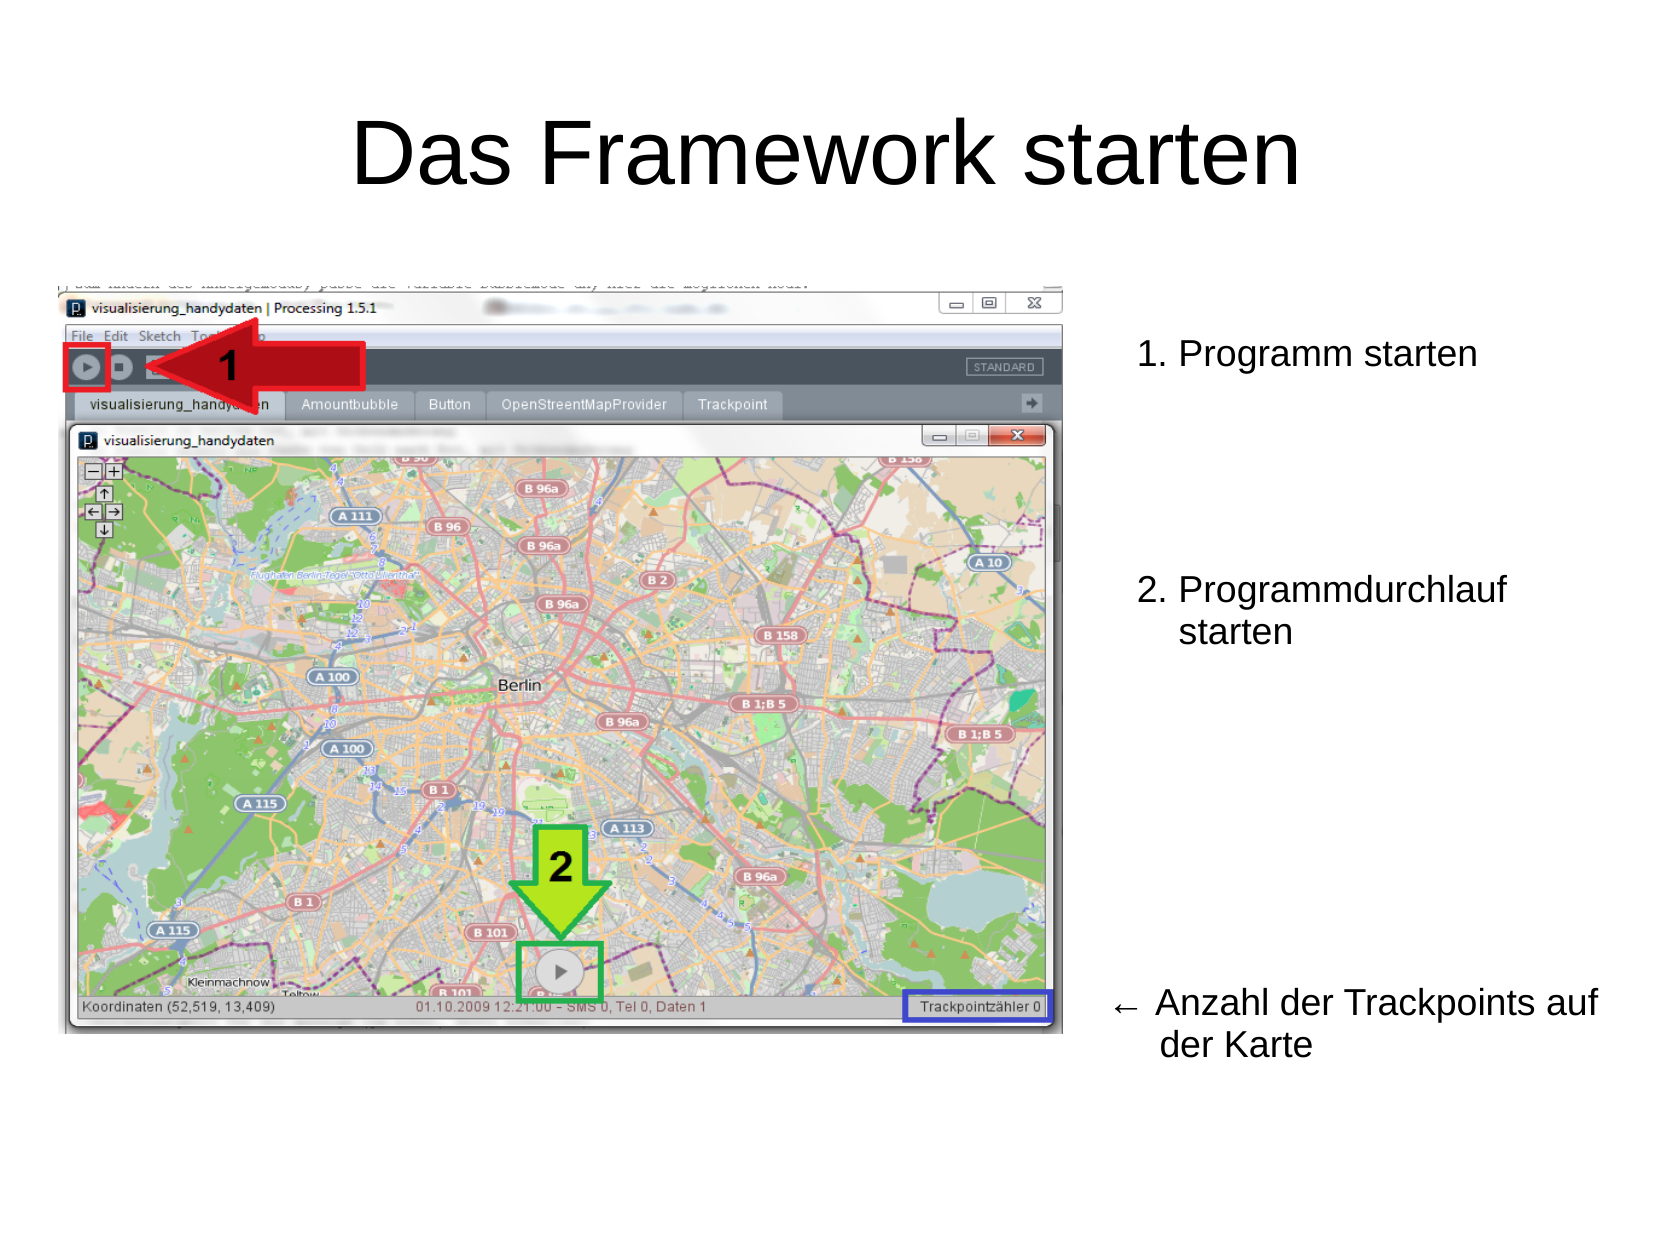

# Das Framework starten
1. Programm starten
2. Programmdurchlauf 	 starten
← Anzahl der Trackpoints auf der Karte